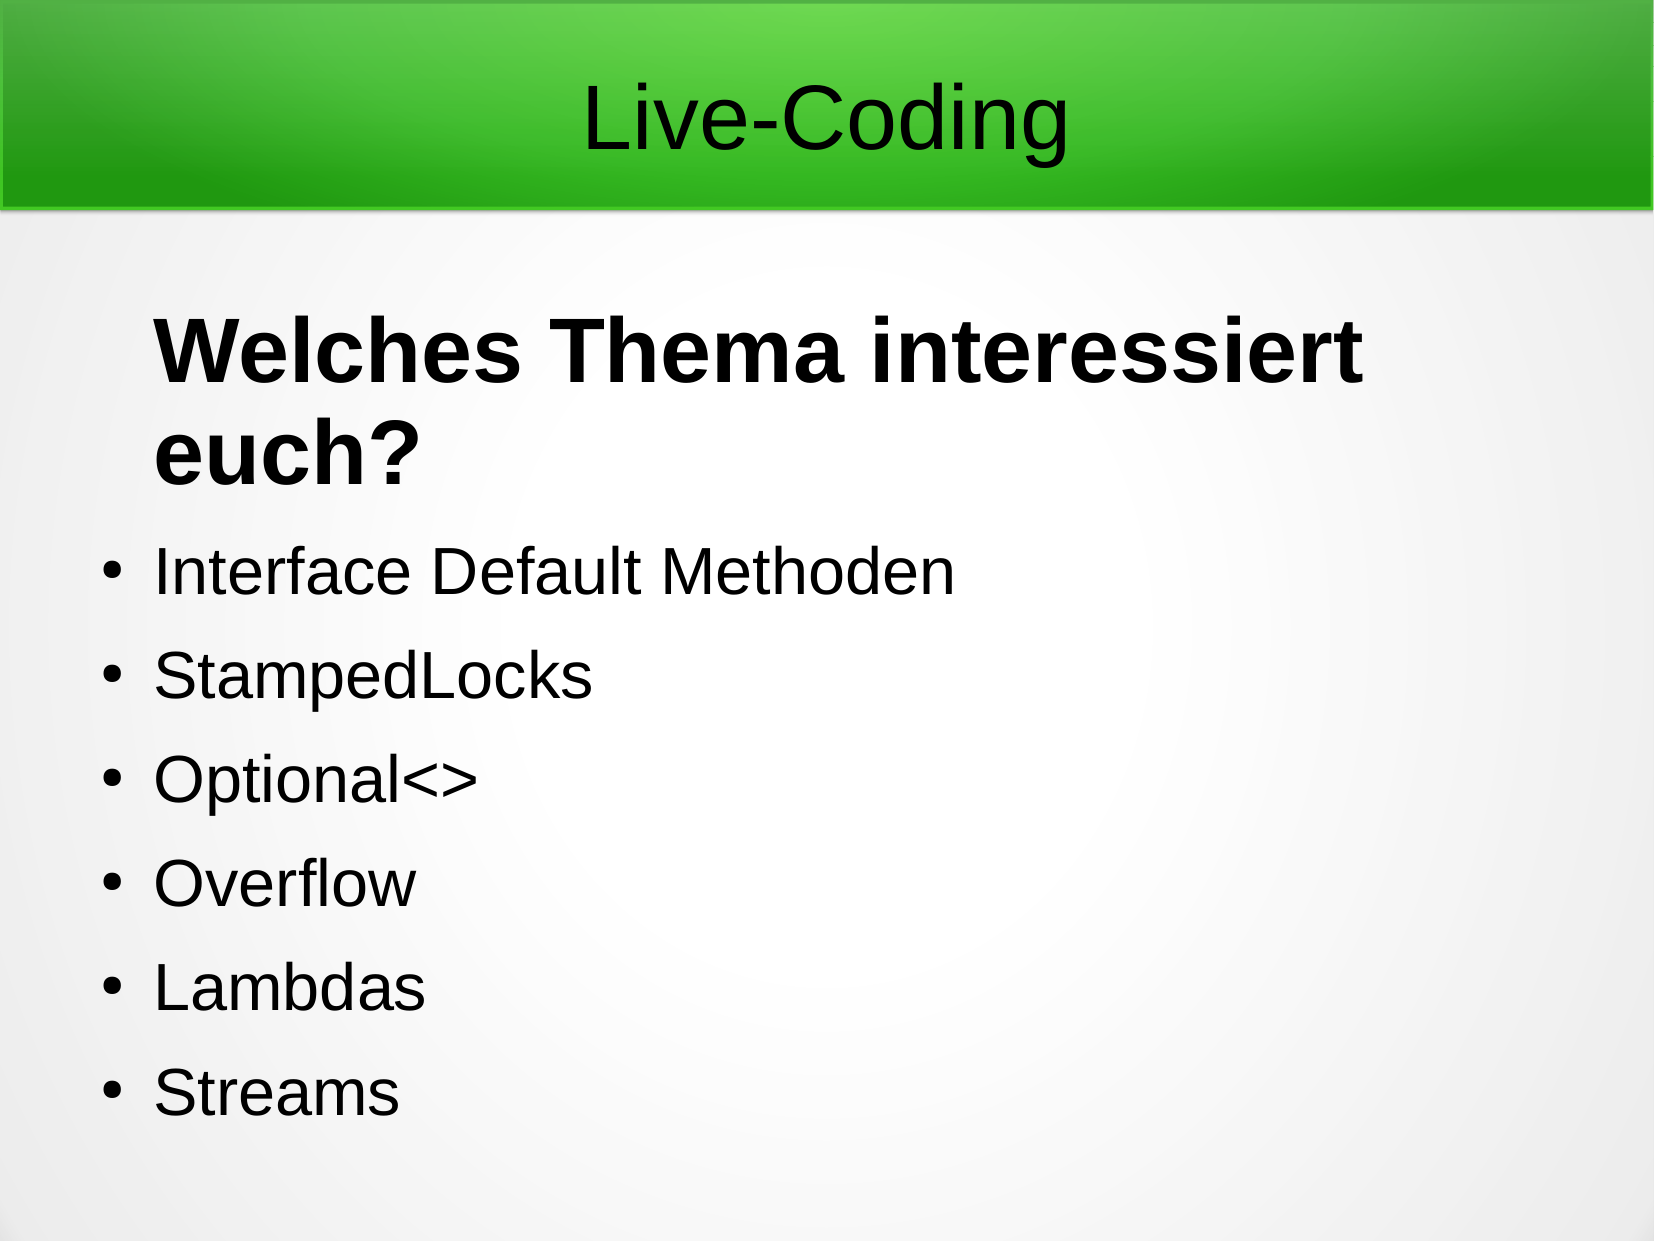

# Live-Coding
Welches Thema interessiert euch?
Interface Default Methoden
StampedLocks
Optional<>
Overflow
Lambdas
Streams